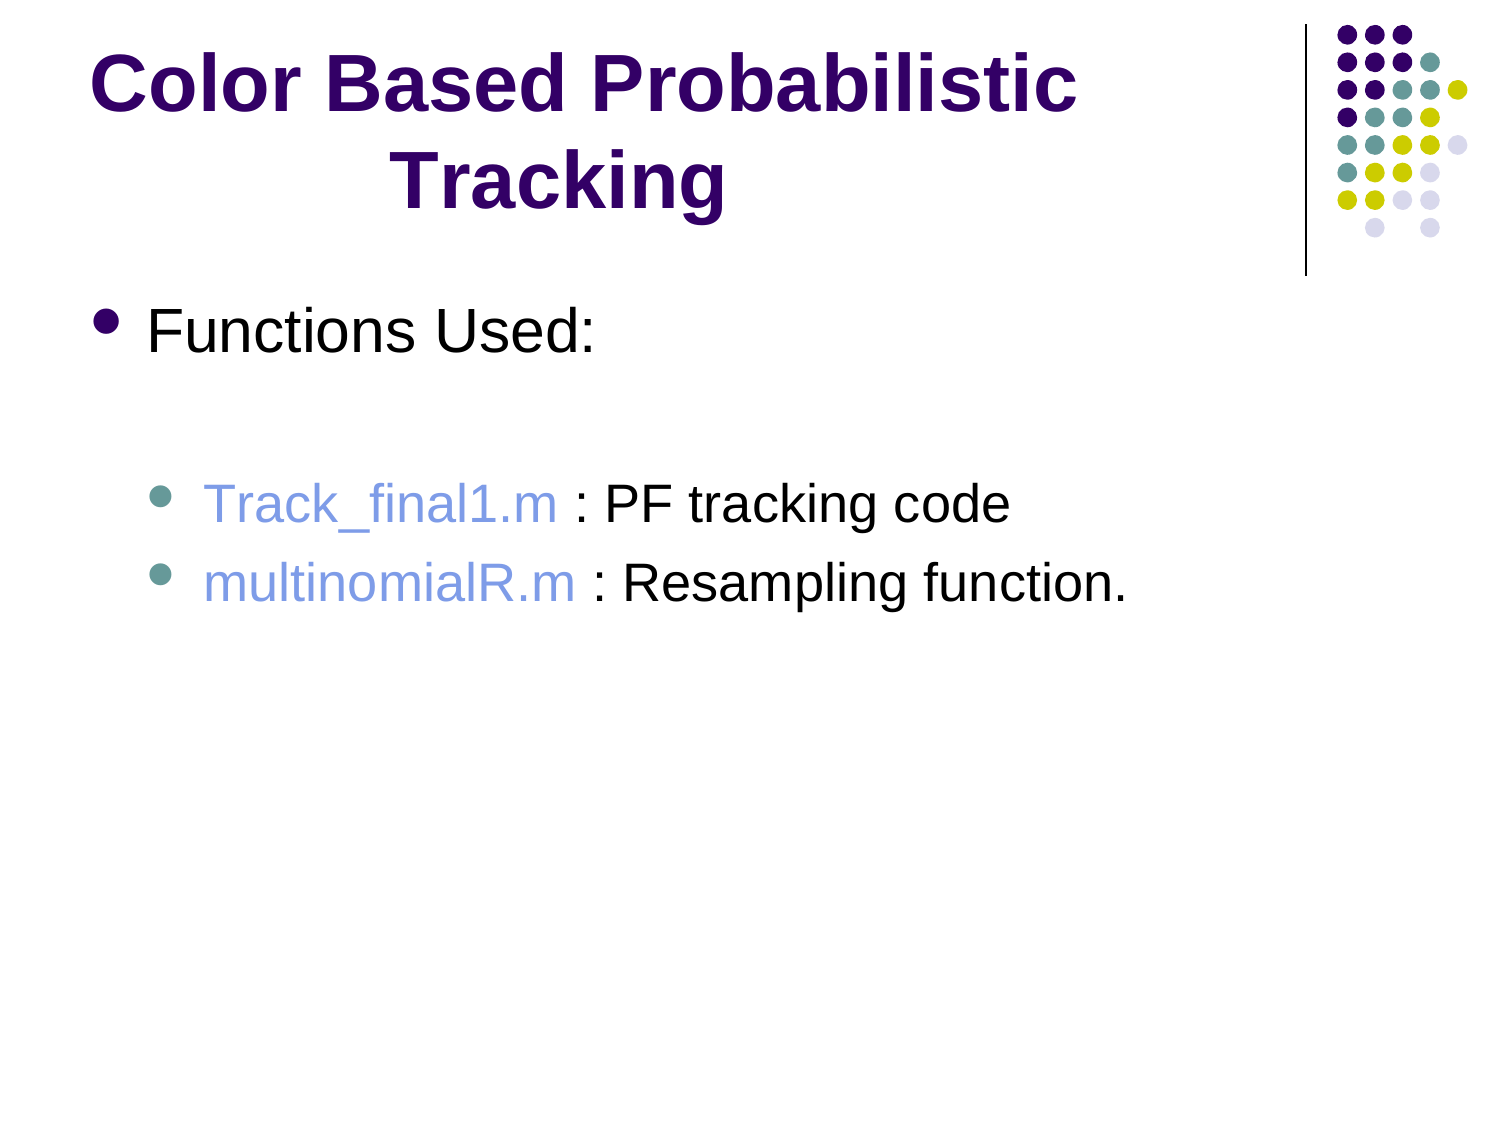

# Color Based Probabilistic 				Tracking
Functions Used:
Track_final1.m : PF tracking code
multinomialR.m : Resampling function.